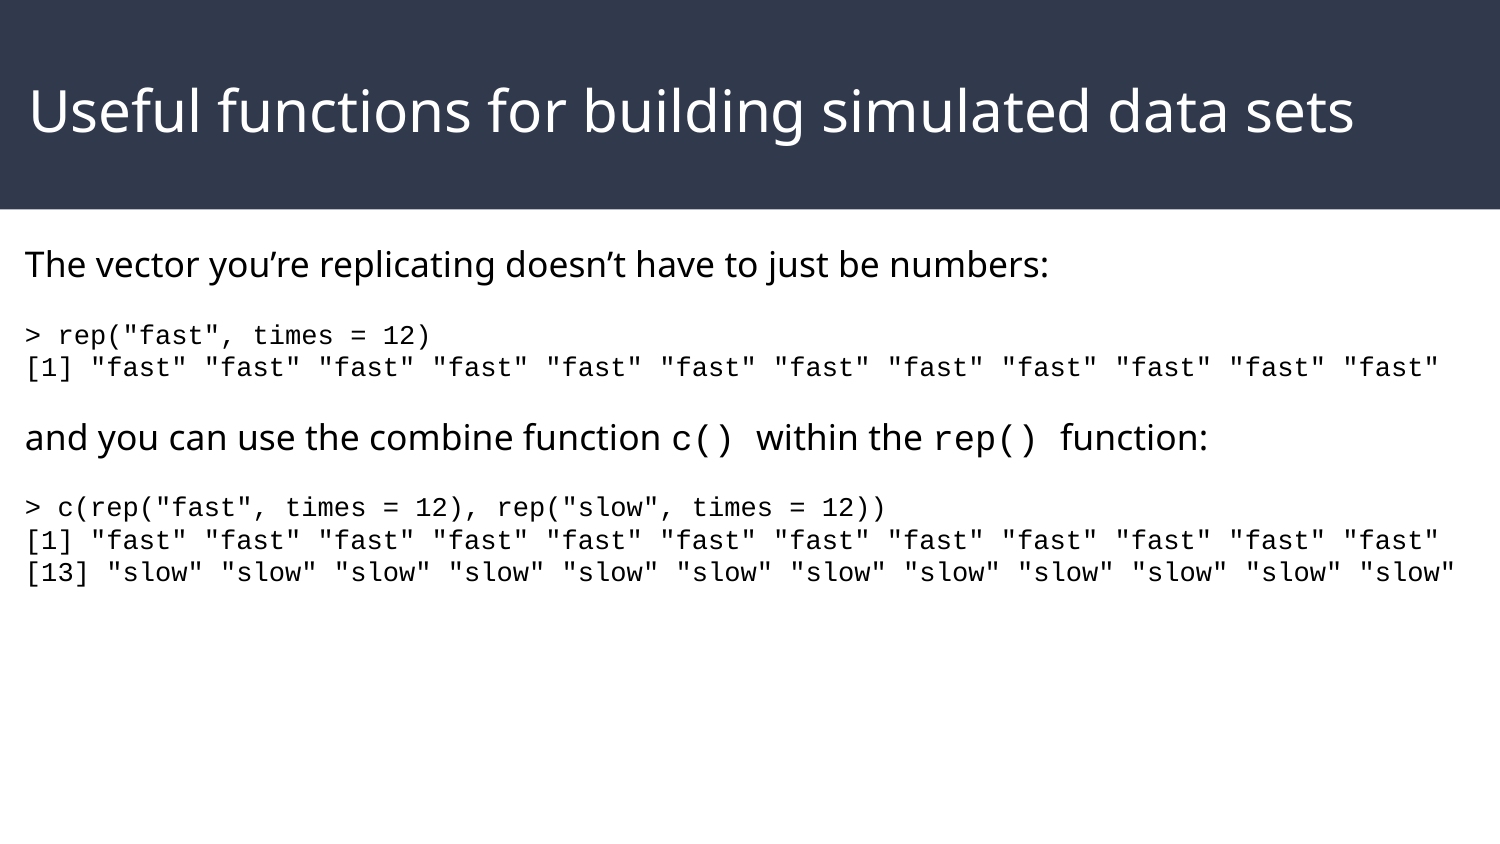

# Useful functions for building simulated data sets
The vector you’re replicating doesn’t have to just be numbers:
> rep("fast", times = 12)
[1] "fast" "fast" "fast" "fast" "fast" "fast" "fast" "fast" "fast" "fast" "fast" "fast"
and you can use the combine function c() within the rep() function:
> c(rep("fast", times = 12), rep("slow", times = 12))
[1] "fast" "fast" "fast" "fast" "fast" "fast" "fast" "fast" "fast" "fast" "fast" "fast"
[13] "slow" "slow" "slow" "slow" "slow" "slow" "slow" "slow" "slow" "slow" "slow" "slow"